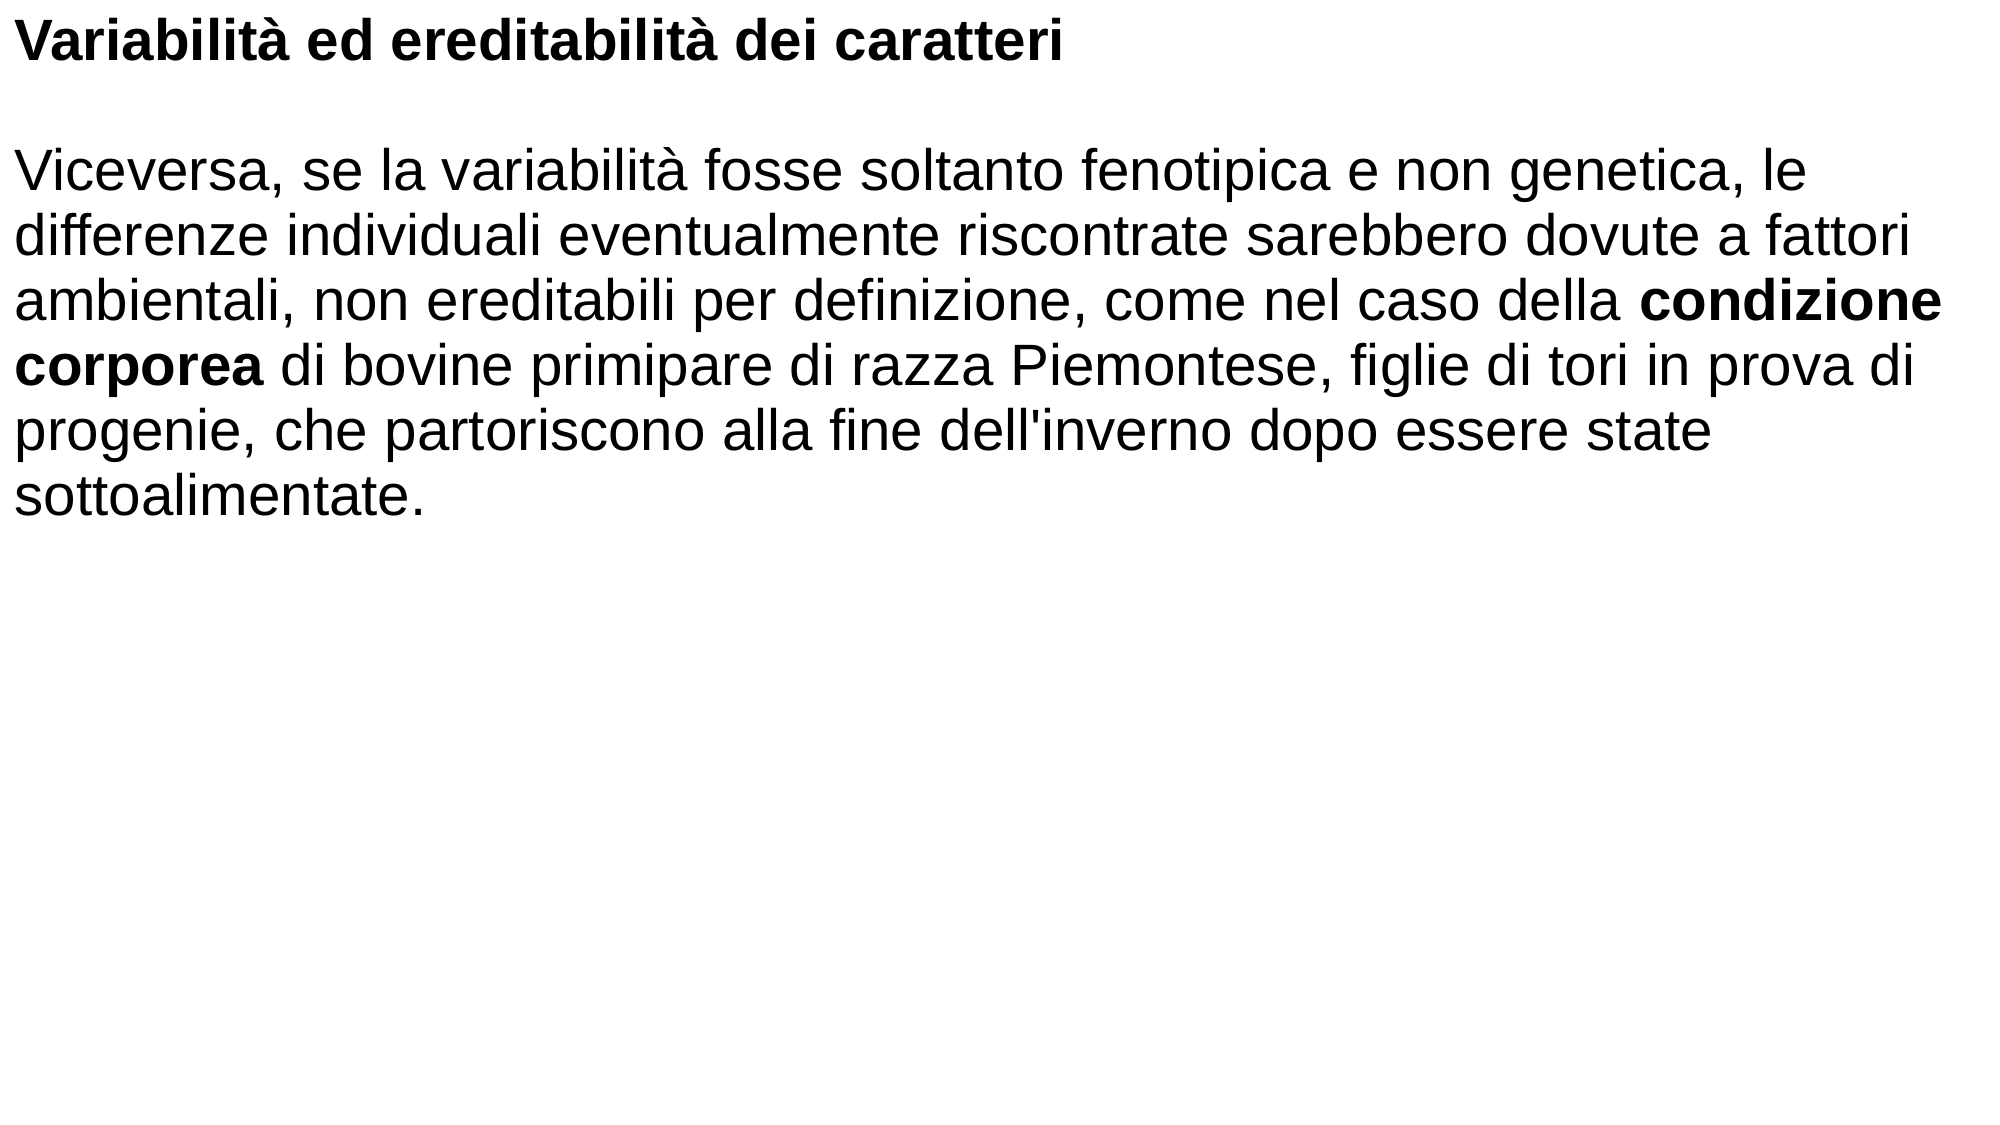

Variabilità ed ereditabilità dei caratteri
Viceversa, se la variabilità fosse soltanto fenotipica e non genetica, le differenze individuali eventualmente riscontrate sarebbero dovute a fattori ambientali, non ereditabili per definizione, come nel caso della condizione corporea di bovine primipare di razza Piemontese, figlie di tori in prova di progenie, che partoriscono alla fine dell'inverno dopo essere state sottoalimentate.